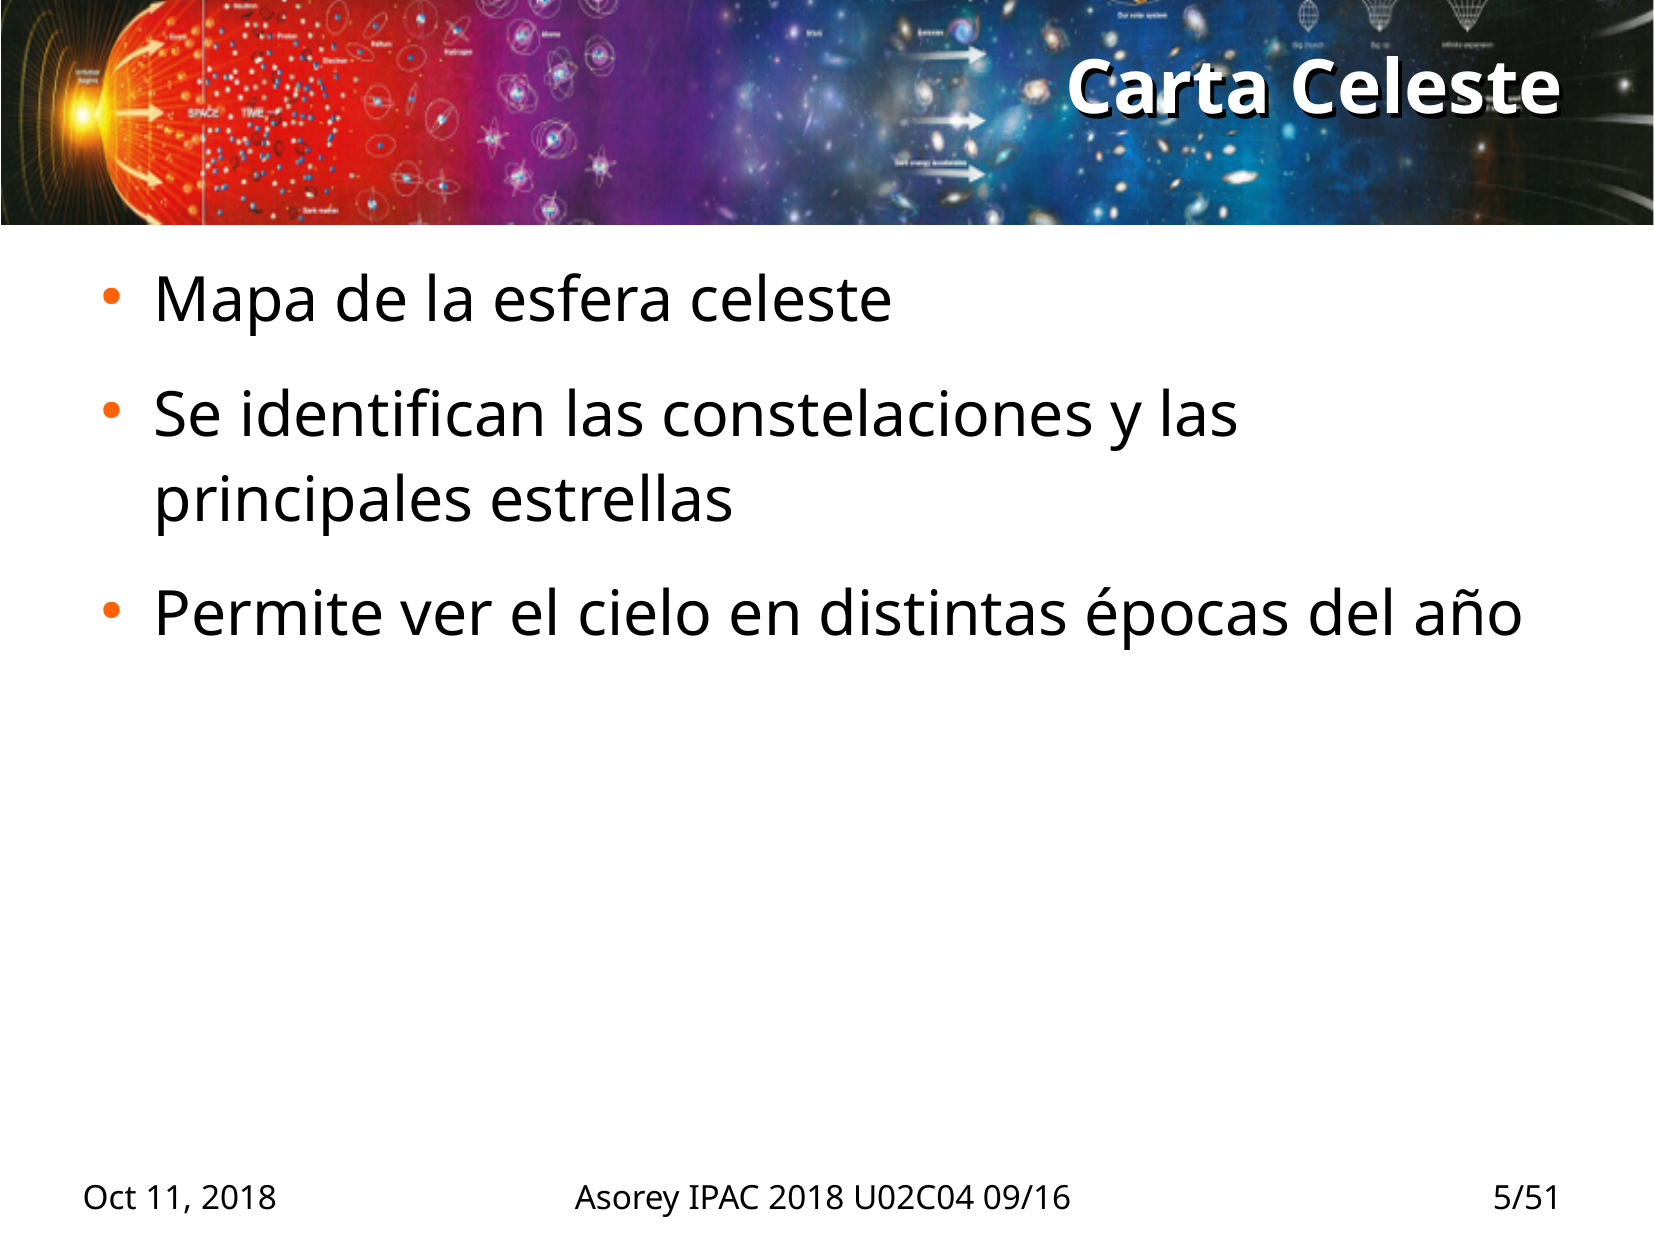

# Carta Celeste
Mapa de la esfera celeste
Se identifican las constelaciones y las principales estrellas
Permite ver el cielo en distintas épocas del año
Oct 11, 2018
Asorey IPAC 2018 U02C04 09/16
5